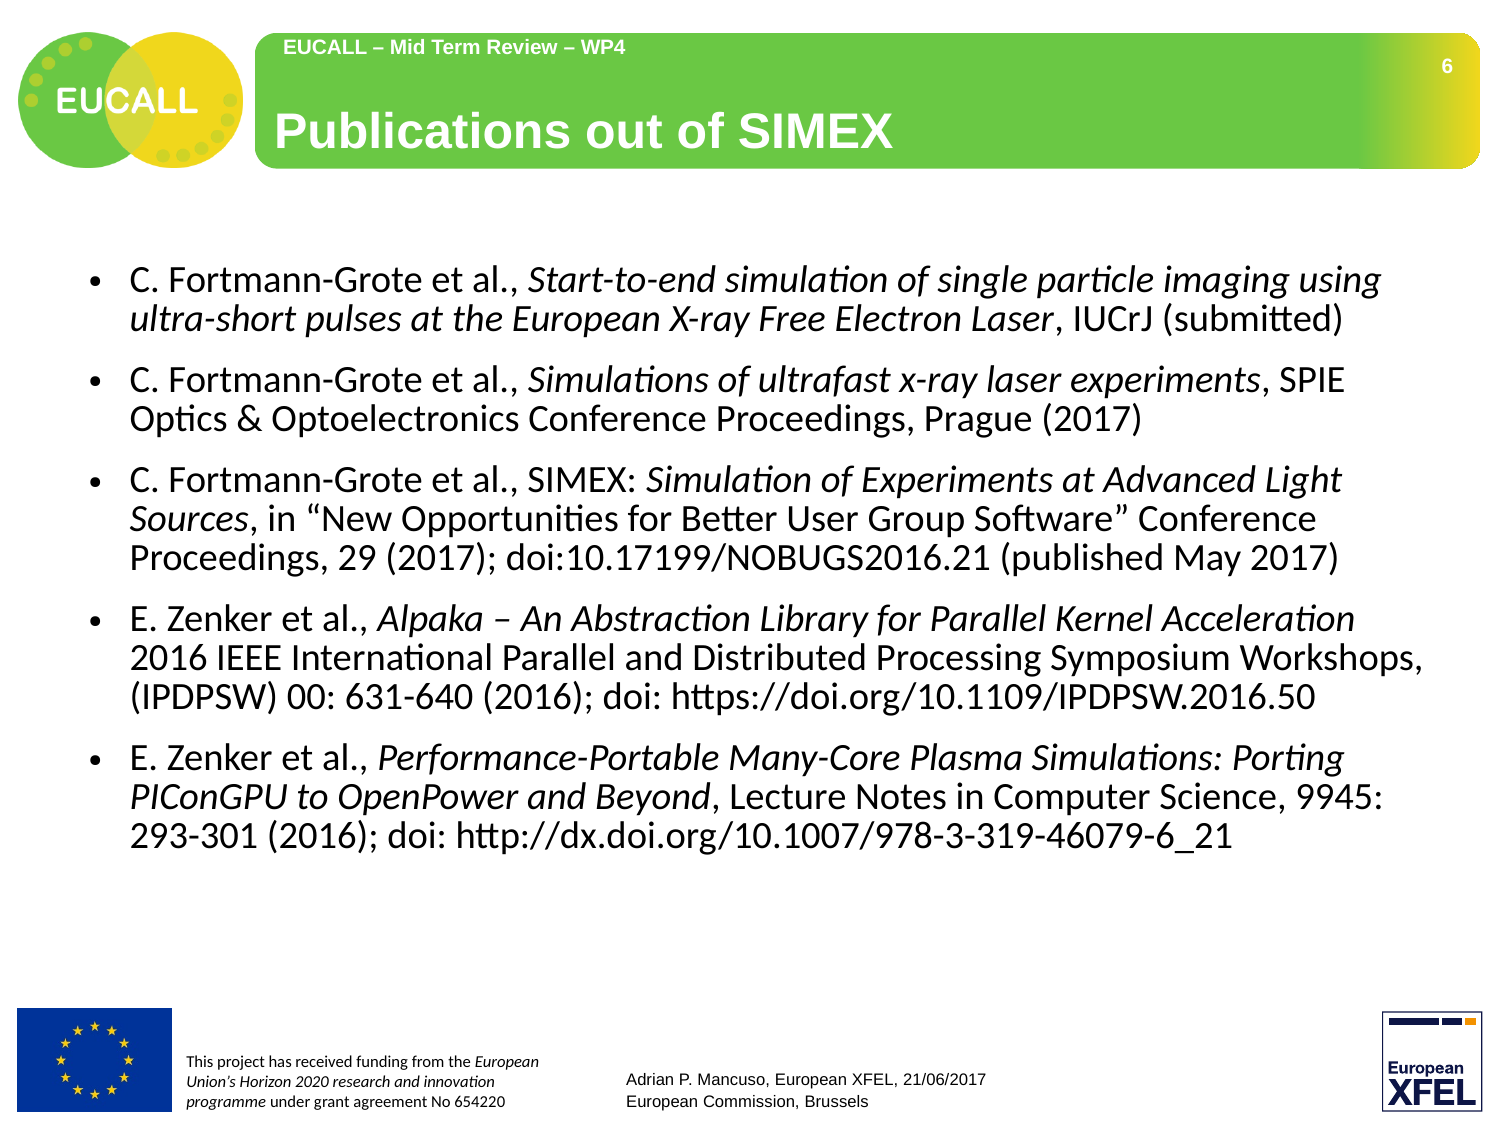

# Publications out of SIMEX
C. Fortmann-Grote et al., Start-to-end simulation of single particle imaging using ultra-short pulses at the European X-ray Free Electron Laser, IUCrJ (submitted)
C. Fortmann-Grote et al., Simulations of ultrafast x-ray laser experiments, SPIE Optics & Optoelectronics Conference Proceedings, Prague (2017)
C. Fortmann-Grote et al., SIMEX: Simulation of Experiments at Advanced Light Sources, in “New Opportunities for Better User Group Software” Conference Proceedings, 29 (2017); doi:10.17199/NOBUGS2016.21 (published May 2017)
E. Zenker et al., Alpaka – An Abstraction Library for Parallel Kernel Acceleration 2016 IEEE International Parallel and Distributed Processing Symposium Workshops, (IPDPSW) 00: 631-640 (2016); doi: https://doi.org/10.1109/IPDPSW.2016.50
E. Zenker et al., Performance-Portable Many-Core Plasma Simulations: Porting PIConGPU to OpenPower and Beyond, Lecture Notes in Computer Science, 9945: 293-301 (2016); doi: http://dx.doi.org/10.1007/978-3-319-46079-6_21